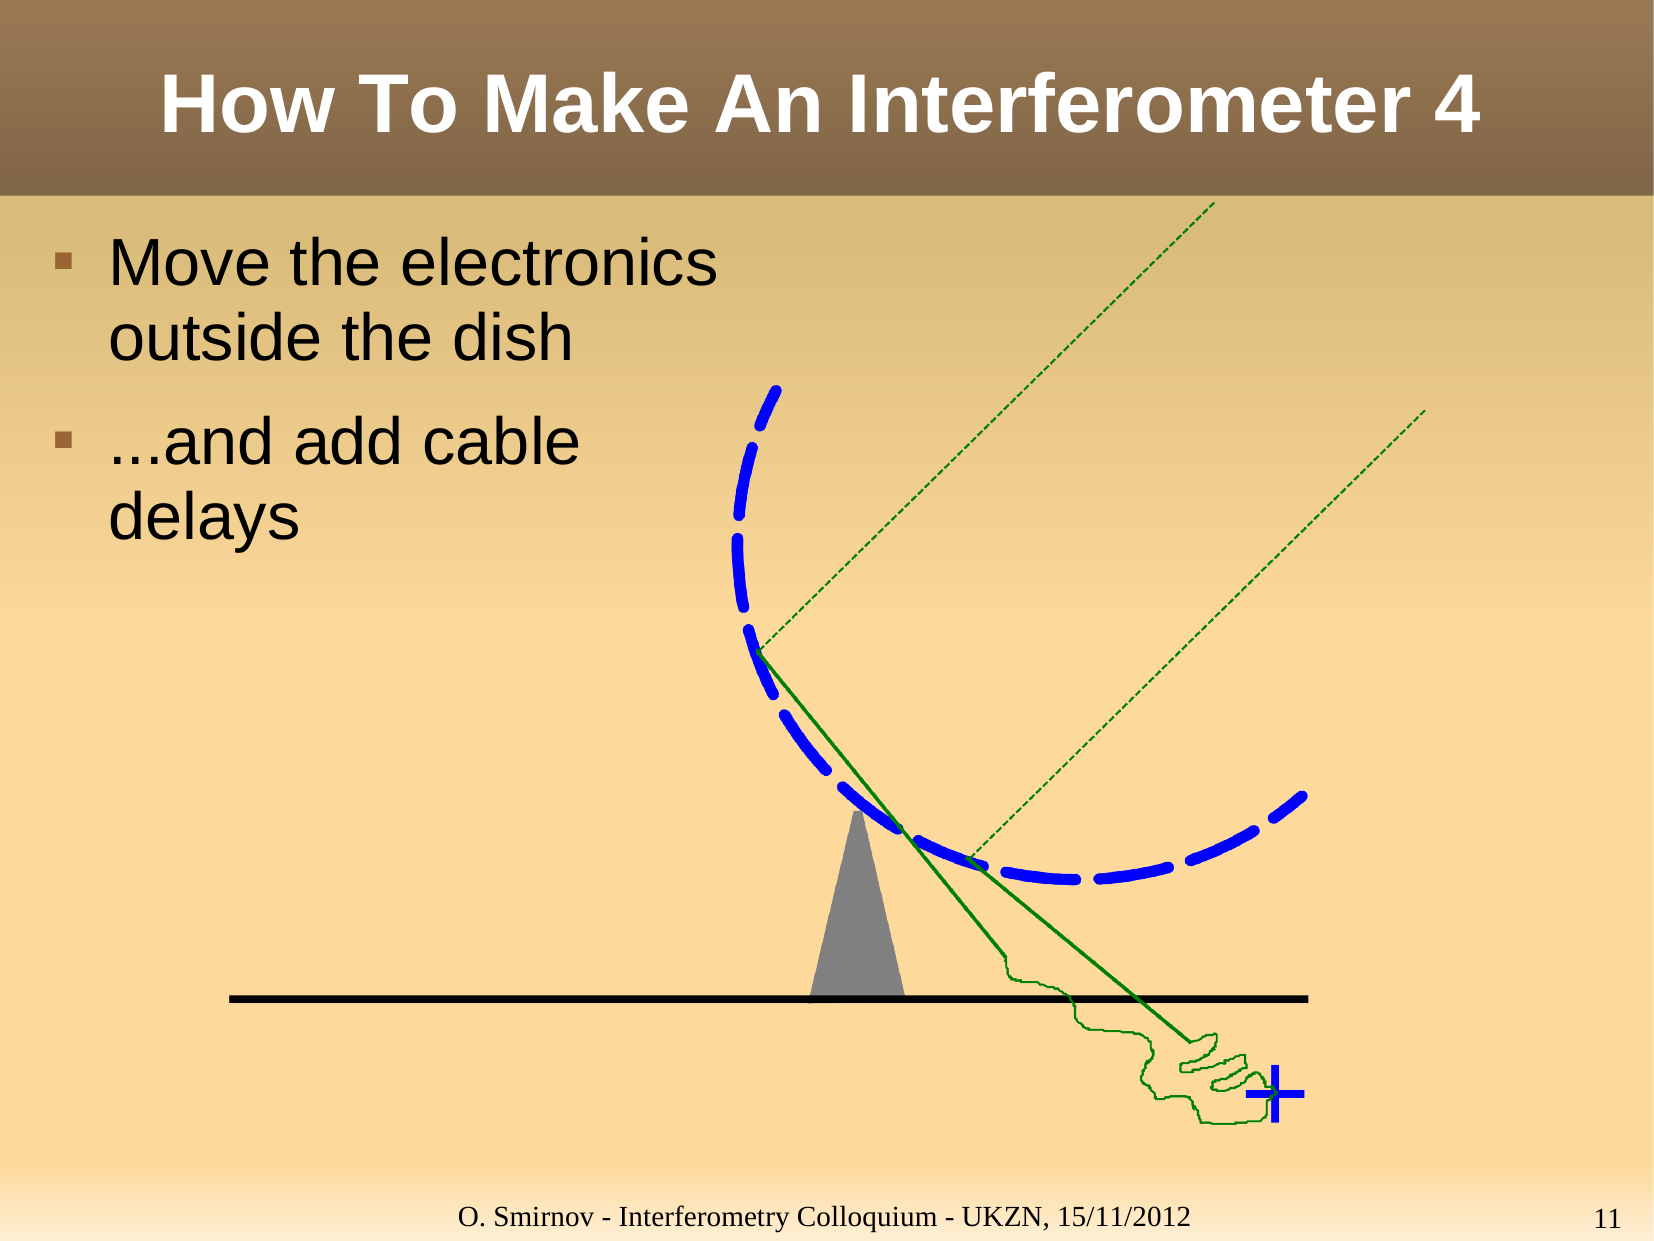

# How To Make An Interferometer 4
Move the electronics outside the dish
...and add cable delays
O. Smirnov - Interferometry Colloquium - UKZN, 15/11/2012
11